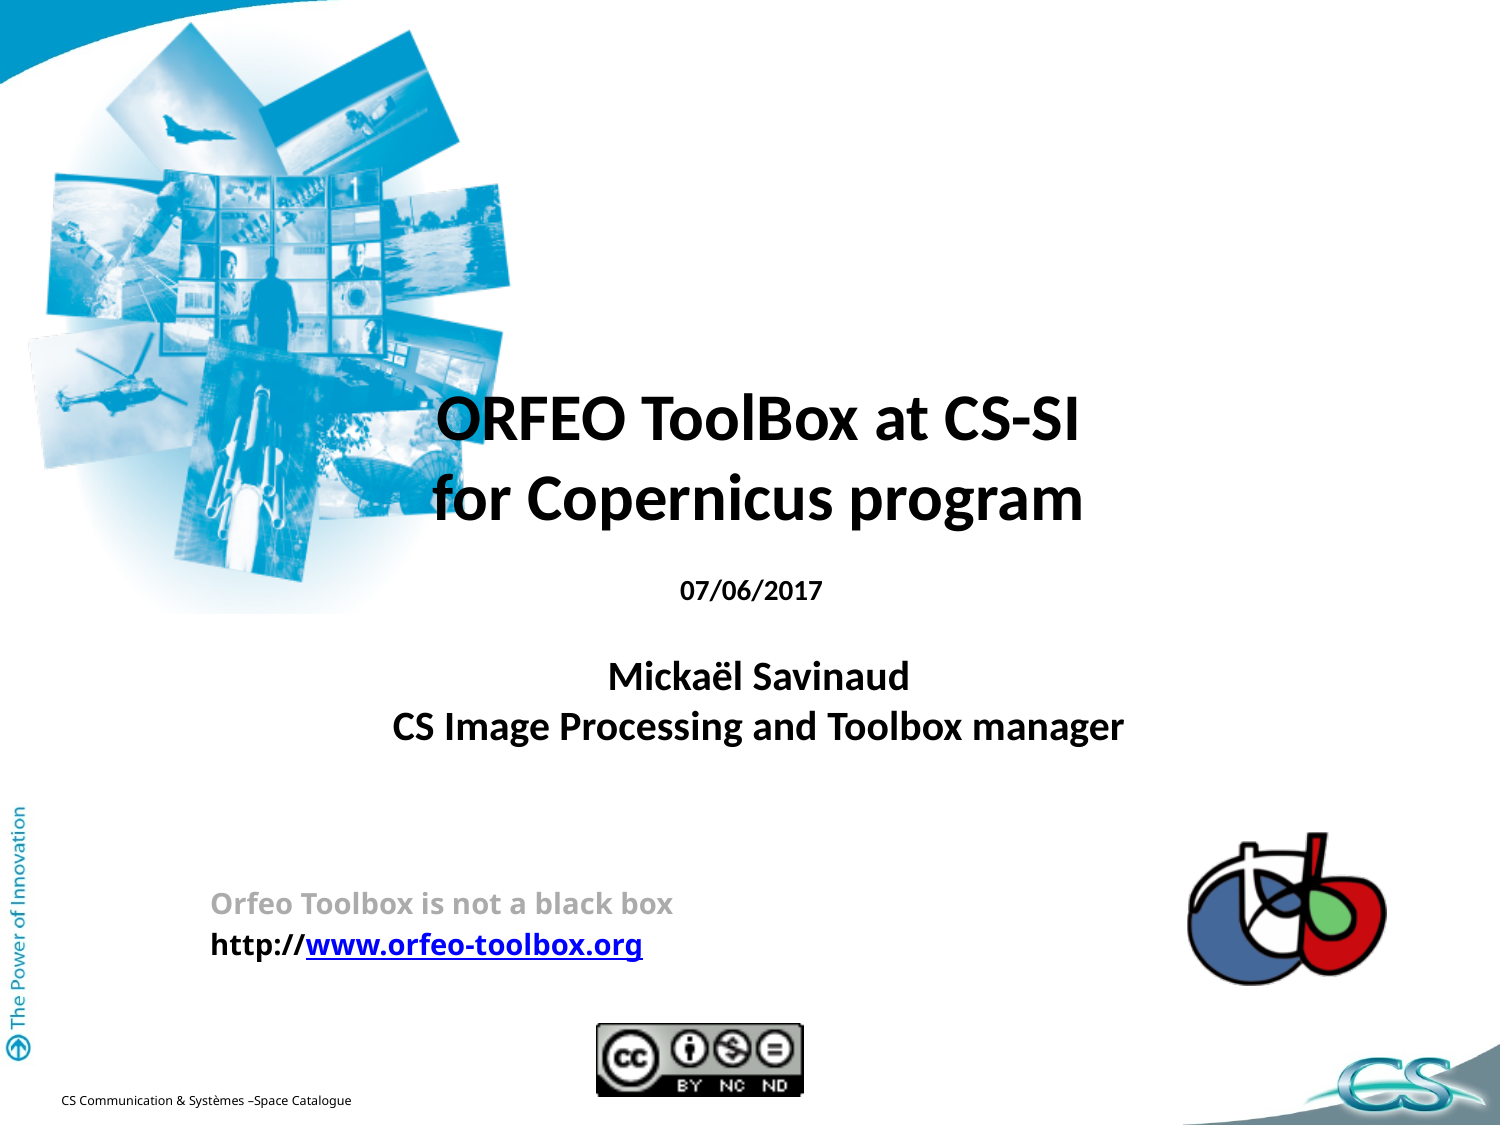

# ORFEO ToolBox at CS-SI for Copernicus program 07/06/2017 Mickaël Savinaud CS Image Processing and Toolbox manager
Orfeo Toolbox is not a black box
http://www.orfeo-toolbox.org